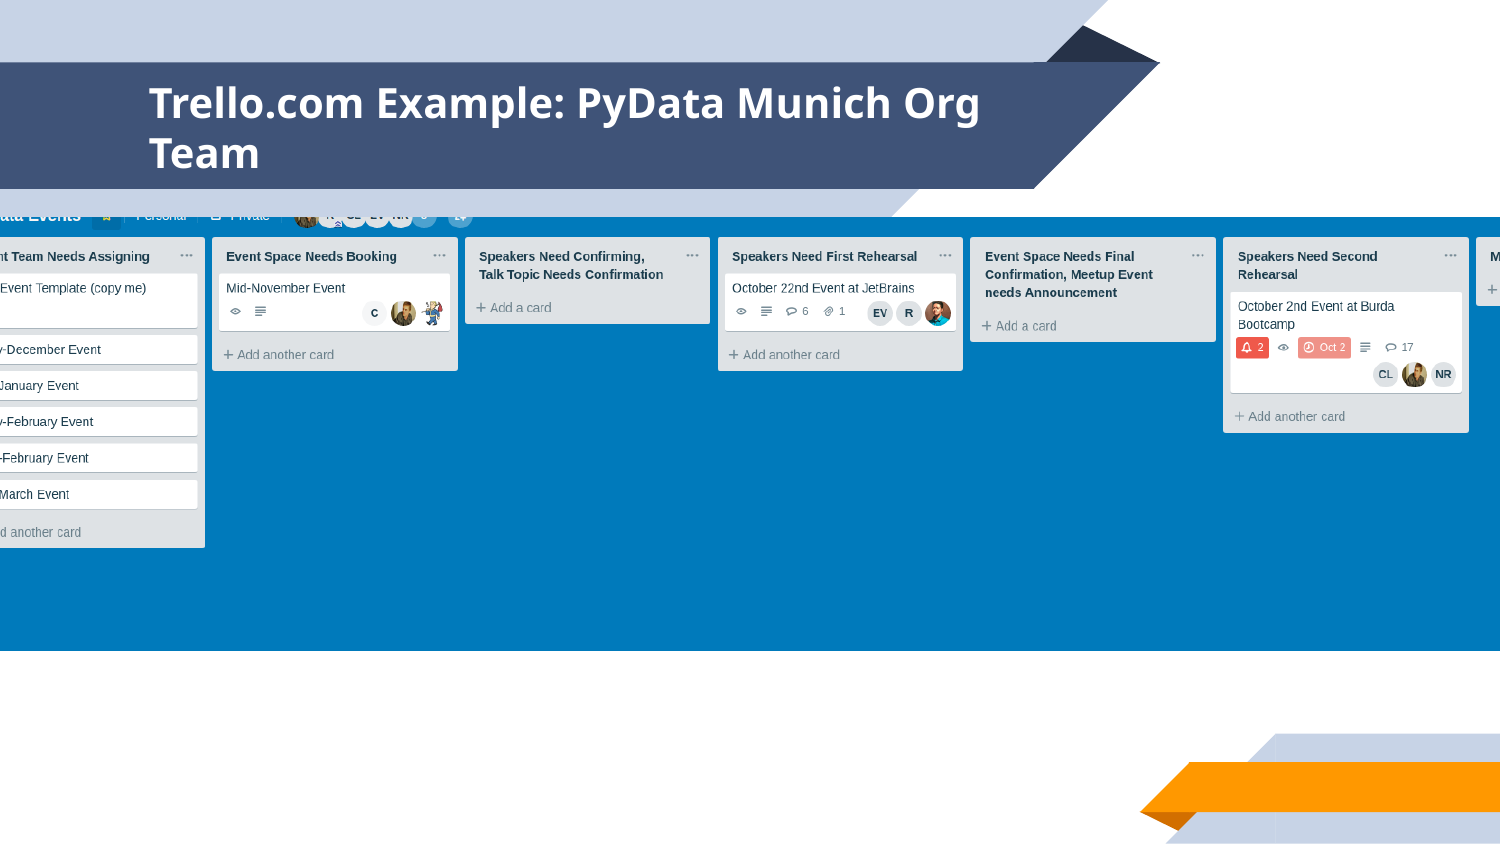

# Trello.com Example: PyData Munich Org Team